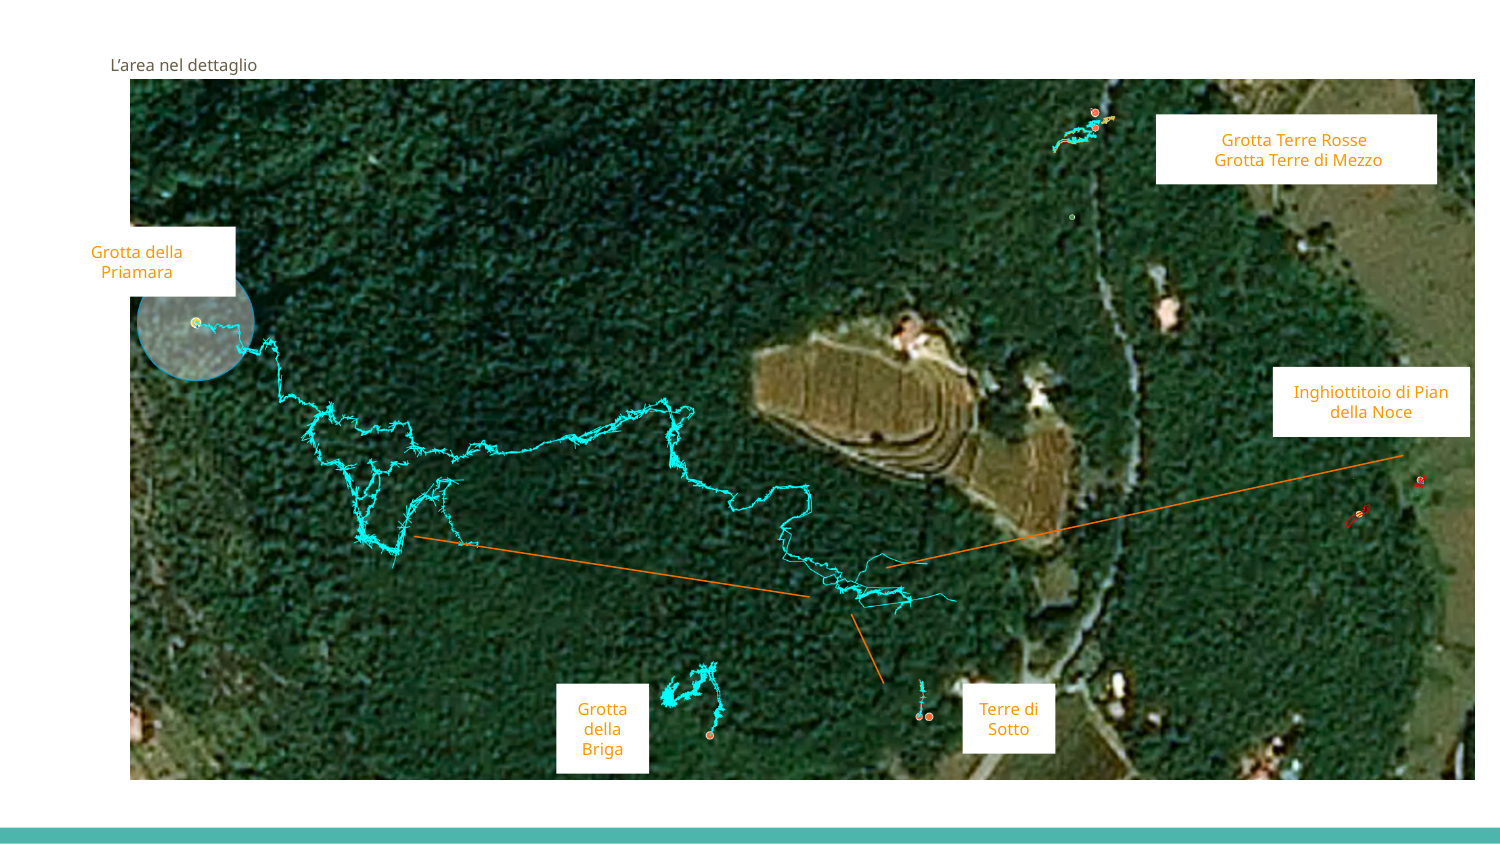

L’area nel dettaglio
Grotta Terre Rosse
 Grotta Terre di Mezzo
Grotta della Priamara
Inghiottitoio di Pian della Noce
Grotta della Briga
Terre di Sotto